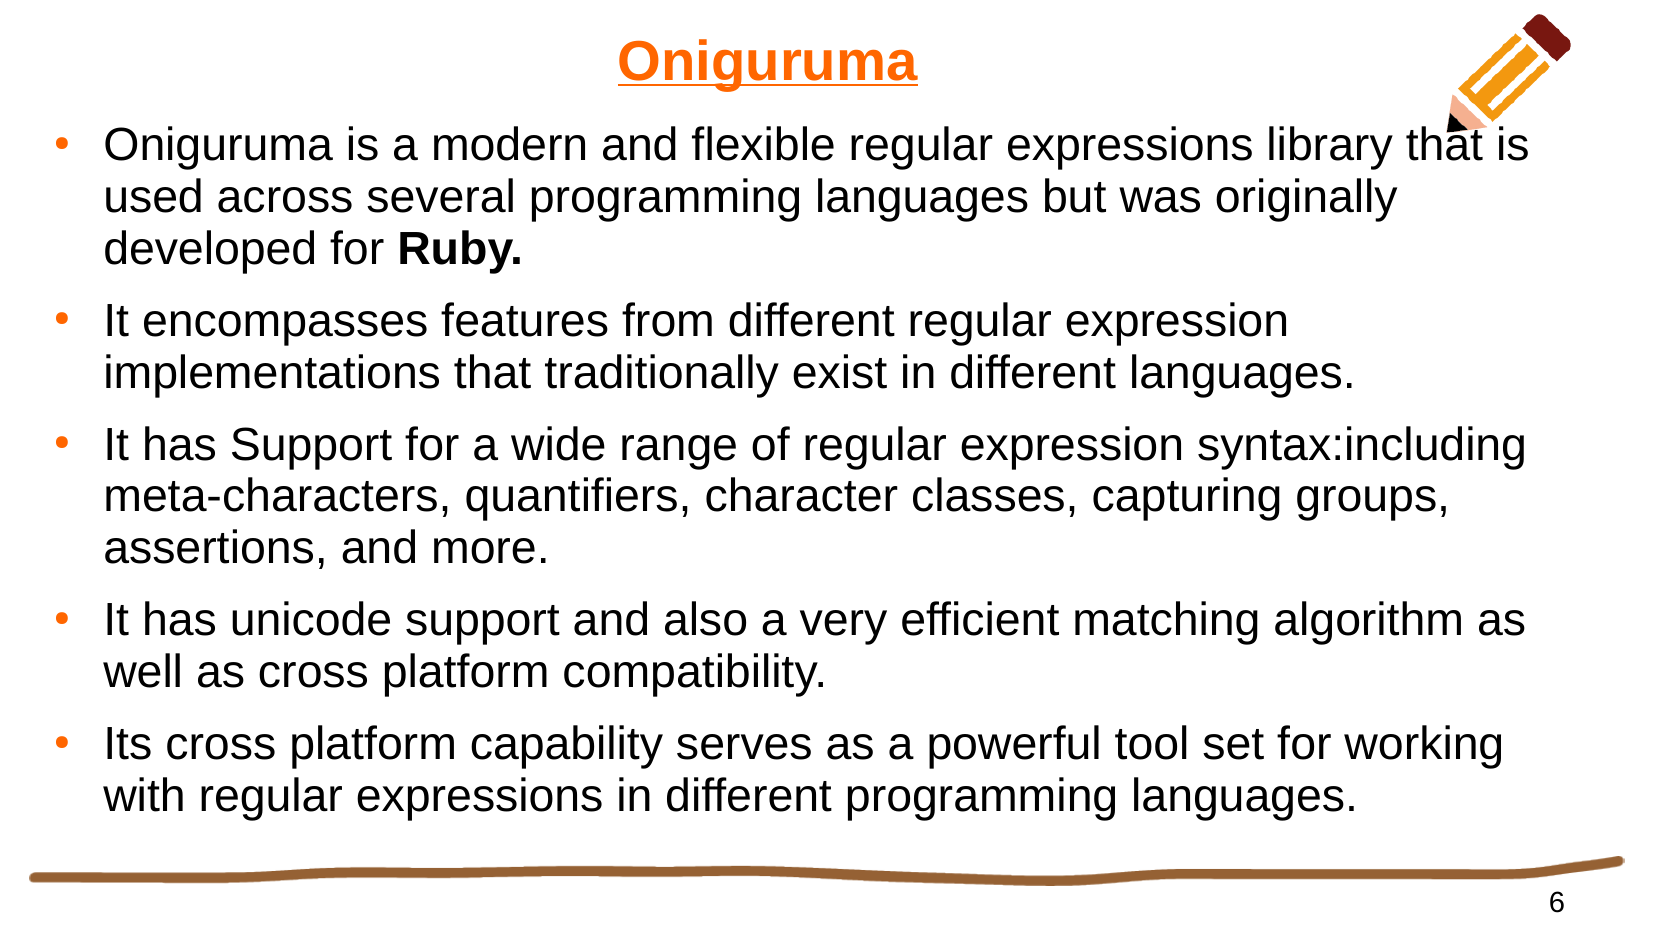

# Oniguruma
Oniguruma is a modern and flexible regular expressions library that is used across several programming languages but was originally developed for Ruby.
It encompasses features from different regular expression implementations that traditionally exist in different languages.
It has Support for a wide range of regular expression syntax:including meta-characters, quantifiers, character classes, capturing groups, assertions, and more.
It has unicode support and also a very efficient matching algorithm as well as cross platform compatibility.
Its cross platform capability serves as a powerful tool set for working with regular expressions in different programming languages.
6